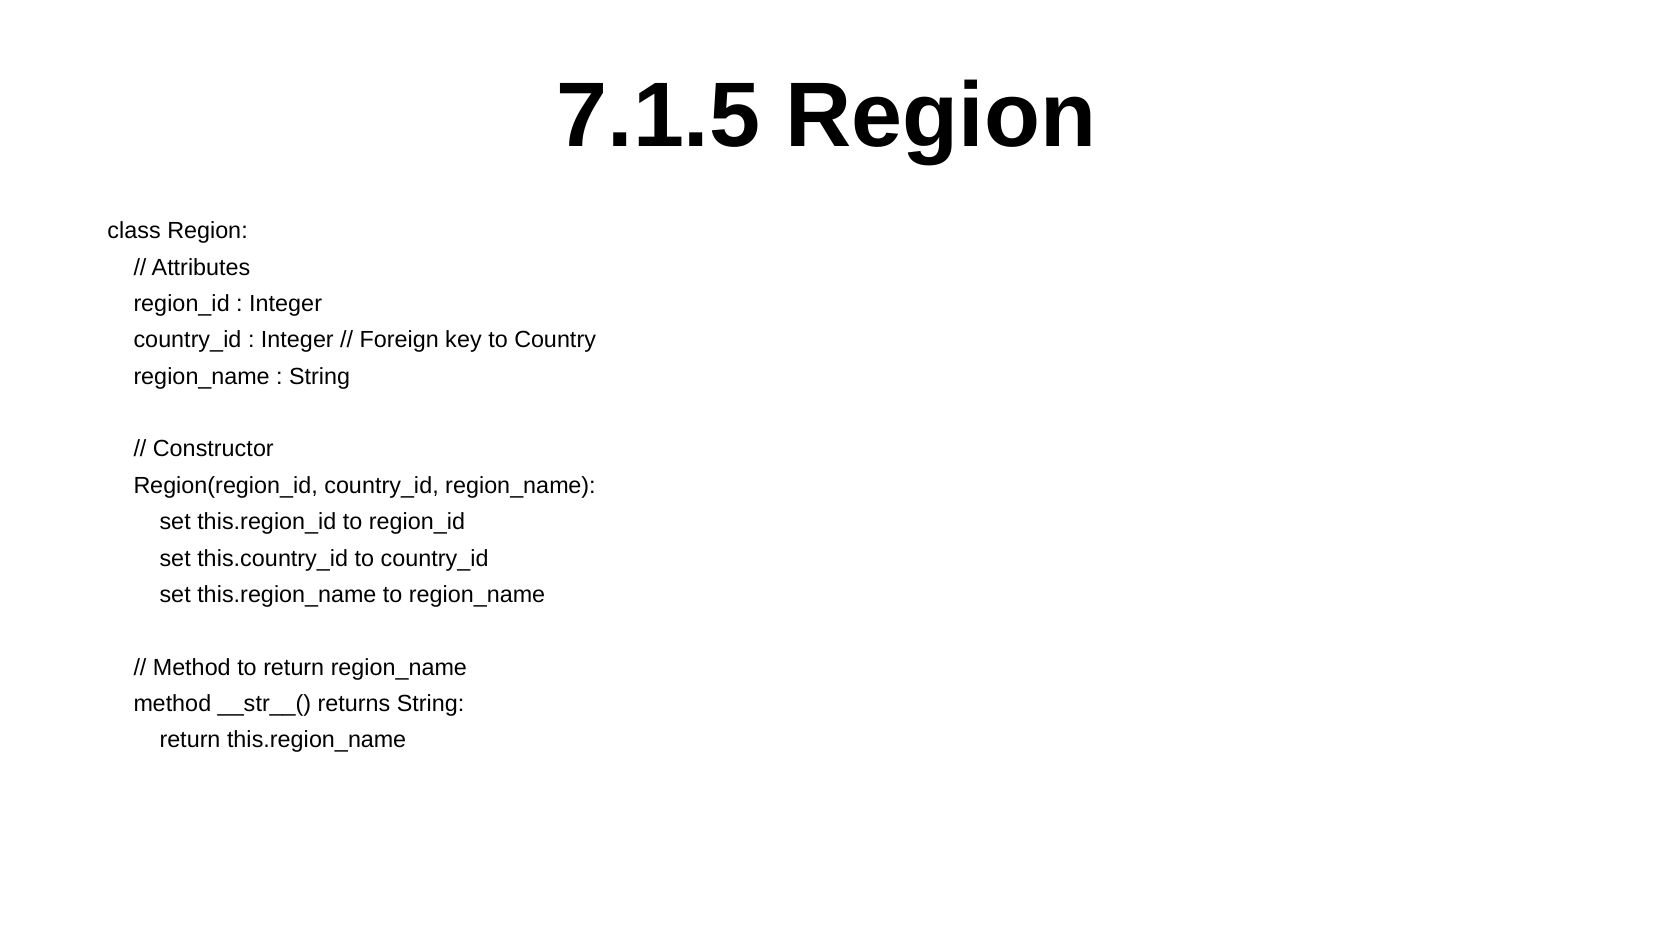

# 7.1.5 Region
class Region:
 // Attributes
 region_id : Integer
 country_id : Integer // Foreign key to Country
 region_name : String
 // Constructor
 Region(region_id, country_id, region_name):
 set this.region_id to region_id
 set this.country_id to country_id
 set this.region_name to region_name
 // Method to return region_name
 method __str__() returns String:
 return this.region_name